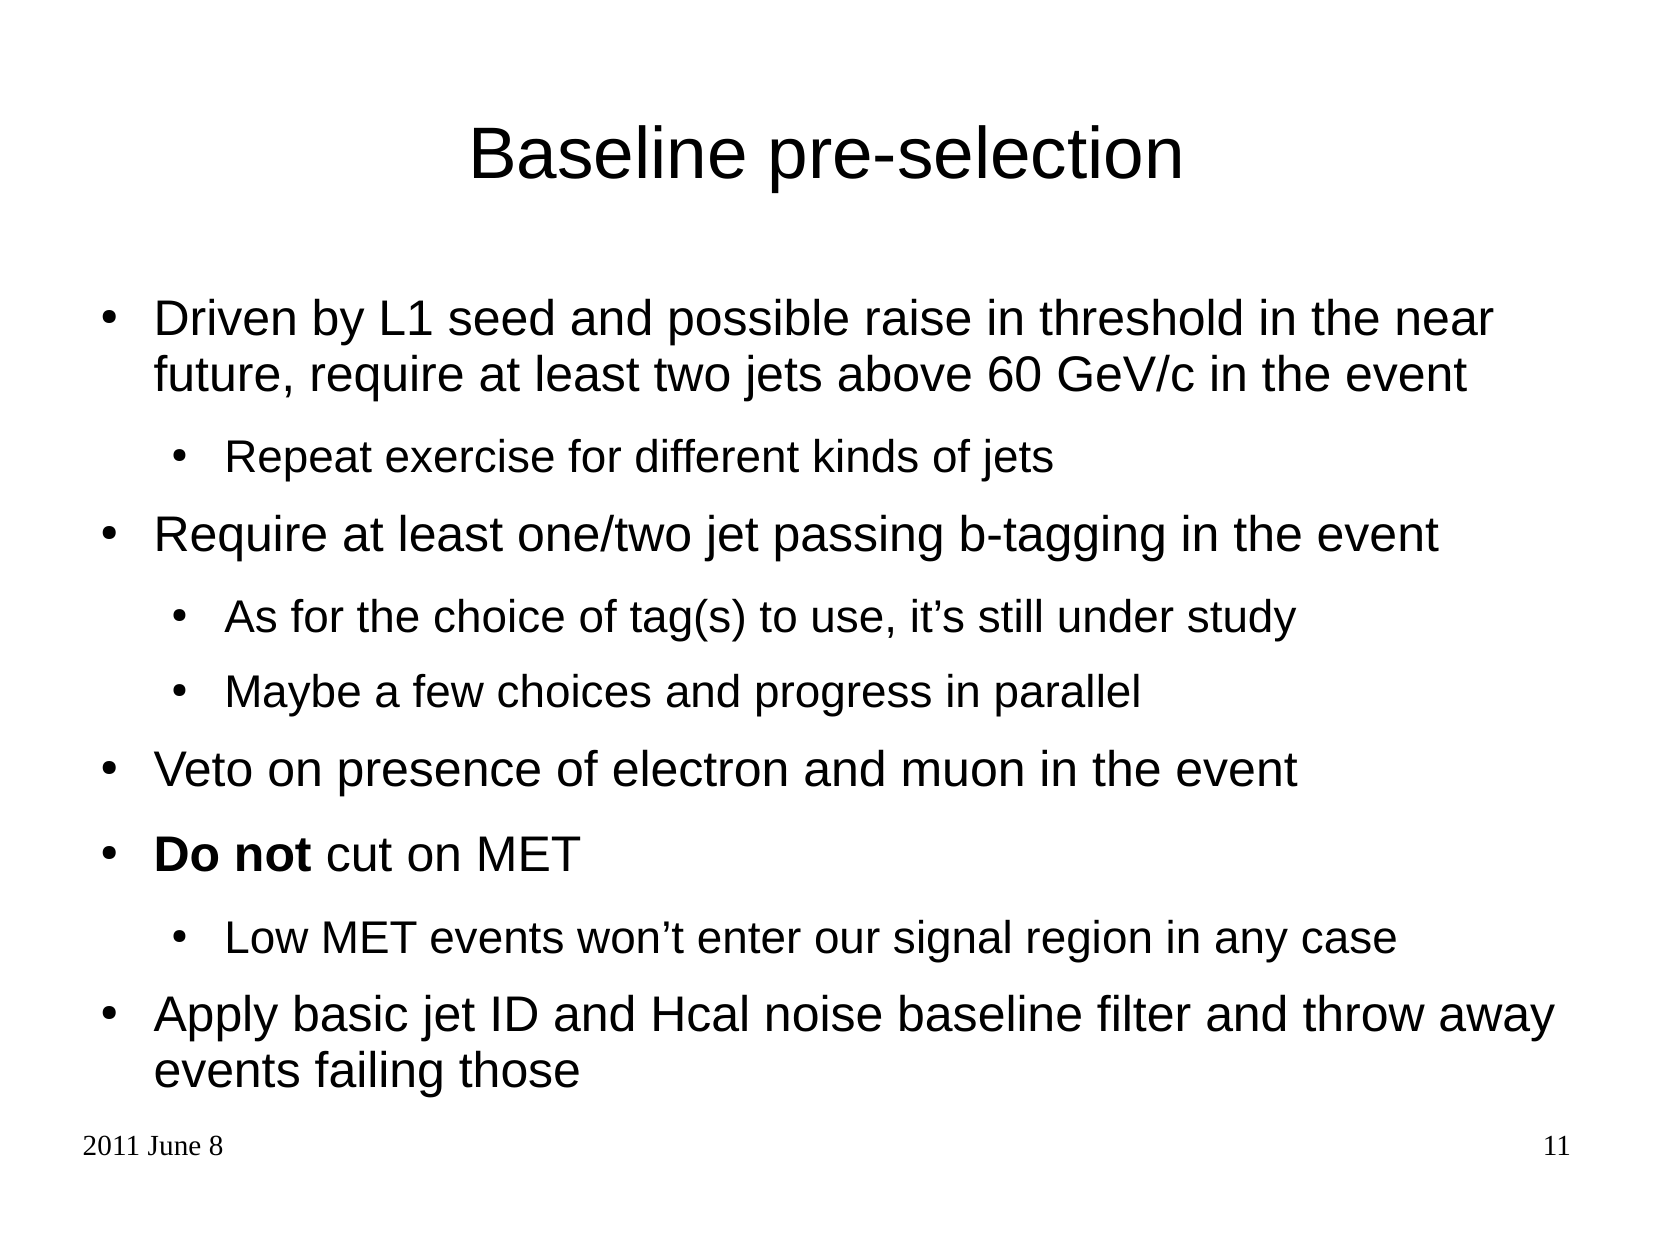

# Baseline pre-selection
Driven by L1 seed and possible raise in threshold in the near future, require at least two jets above 60 GeV/c in the event
Repeat exercise for different kinds of jets
Require at least one/two jet passing b-tagging in the event
As for the choice of tag(s) to use, it’s still under study
Maybe a few choices and progress in parallel
Veto on presence of electron and muon in the event
Do not cut on MET
Low MET events won’t enter our signal region in any case
Apply basic jet ID and Hcal noise baseline filter and throw away events failing those
2011 June 8
11